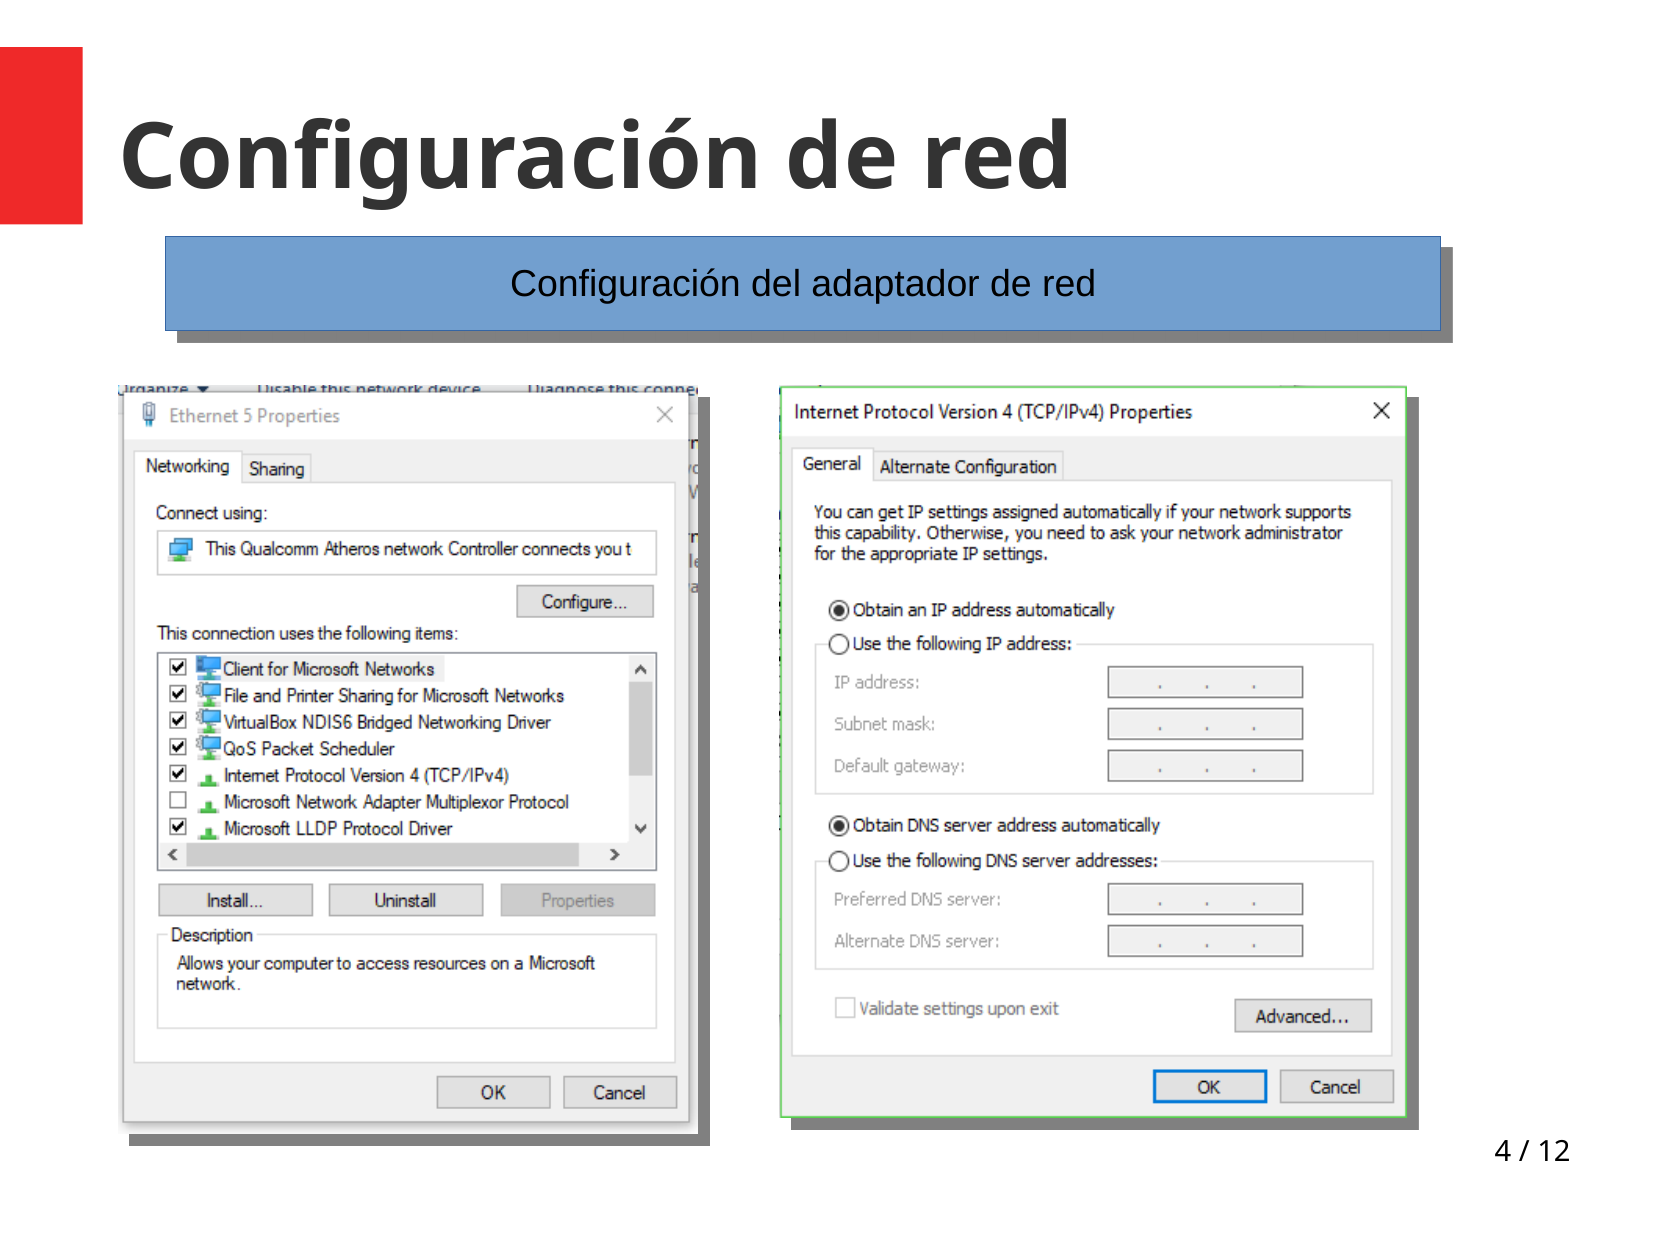

# Configuración de red
Configuración del adaptador de red
4